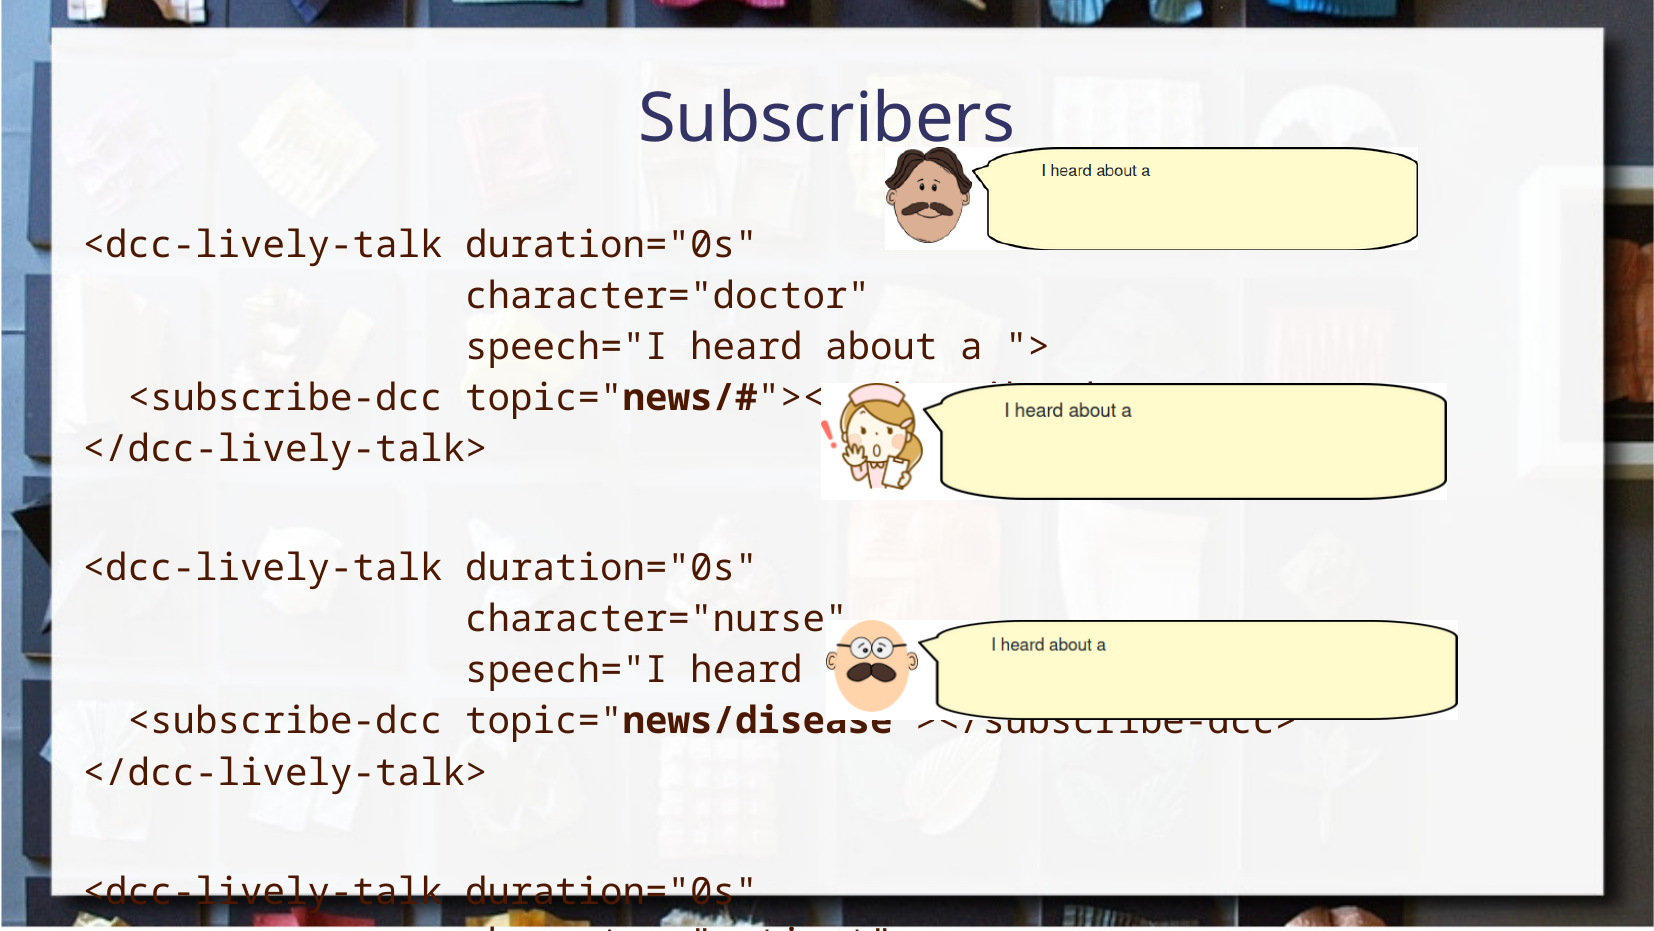

# Subscribers
<dcc-lively-talk duration="0s"
 character="doctor"
 speech="I heard about a ">
 <subscribe-dcc topic="news/#"></subscribe-dcc>
</dcc-lively-talk>
<dcc-lively-talk duration="0s"
 character="nurse"
 speech="I heard about a ">
 <subscribe-dcc topic="news/disease"></subscribe-dcc>
</dcc-lively-talk>
<dcc-lively-talk duration="0s"
 character="patient"
 speech="I heard about a ">
 <subscribe-dcc topic="news/soccer"></subscribe-dcc>
</dcc-lively-talk>